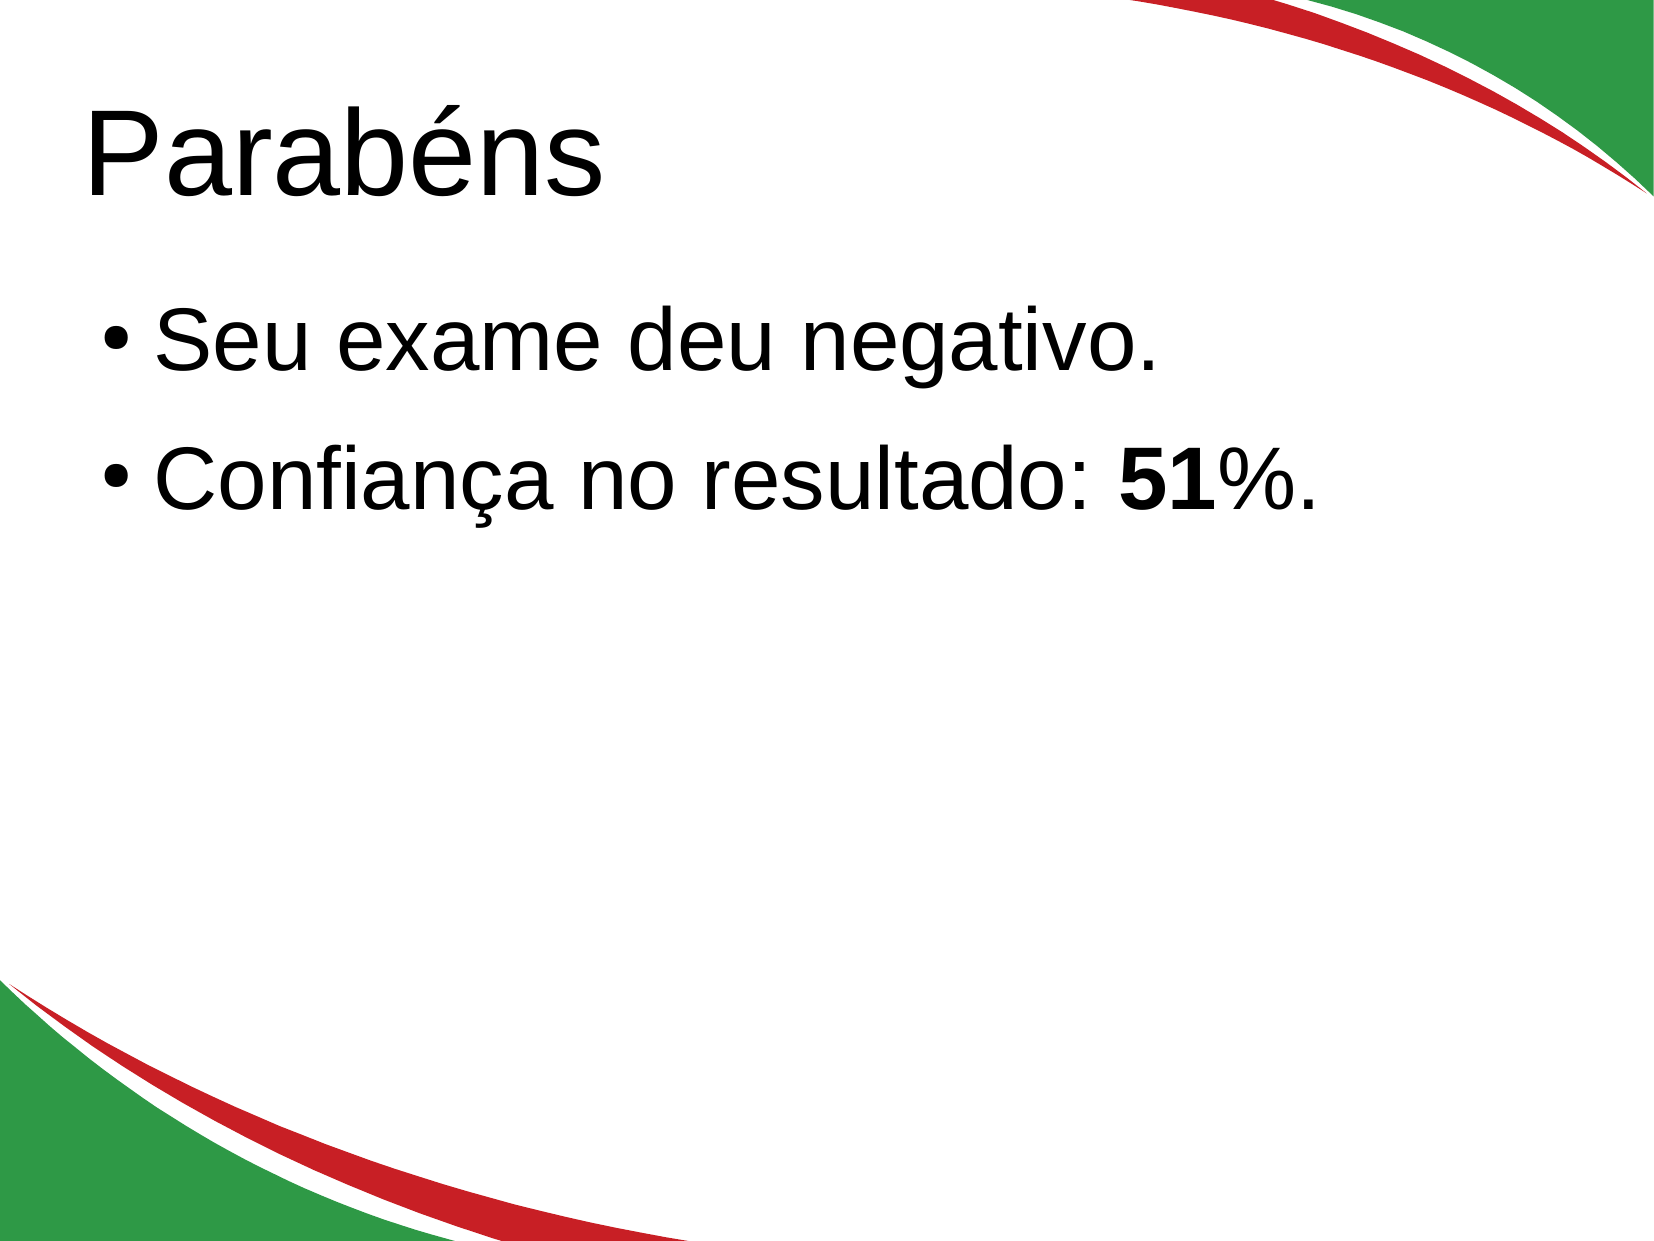

# Parabéns
Seu exame deu negativo.
Confiança no resultado: 51%.